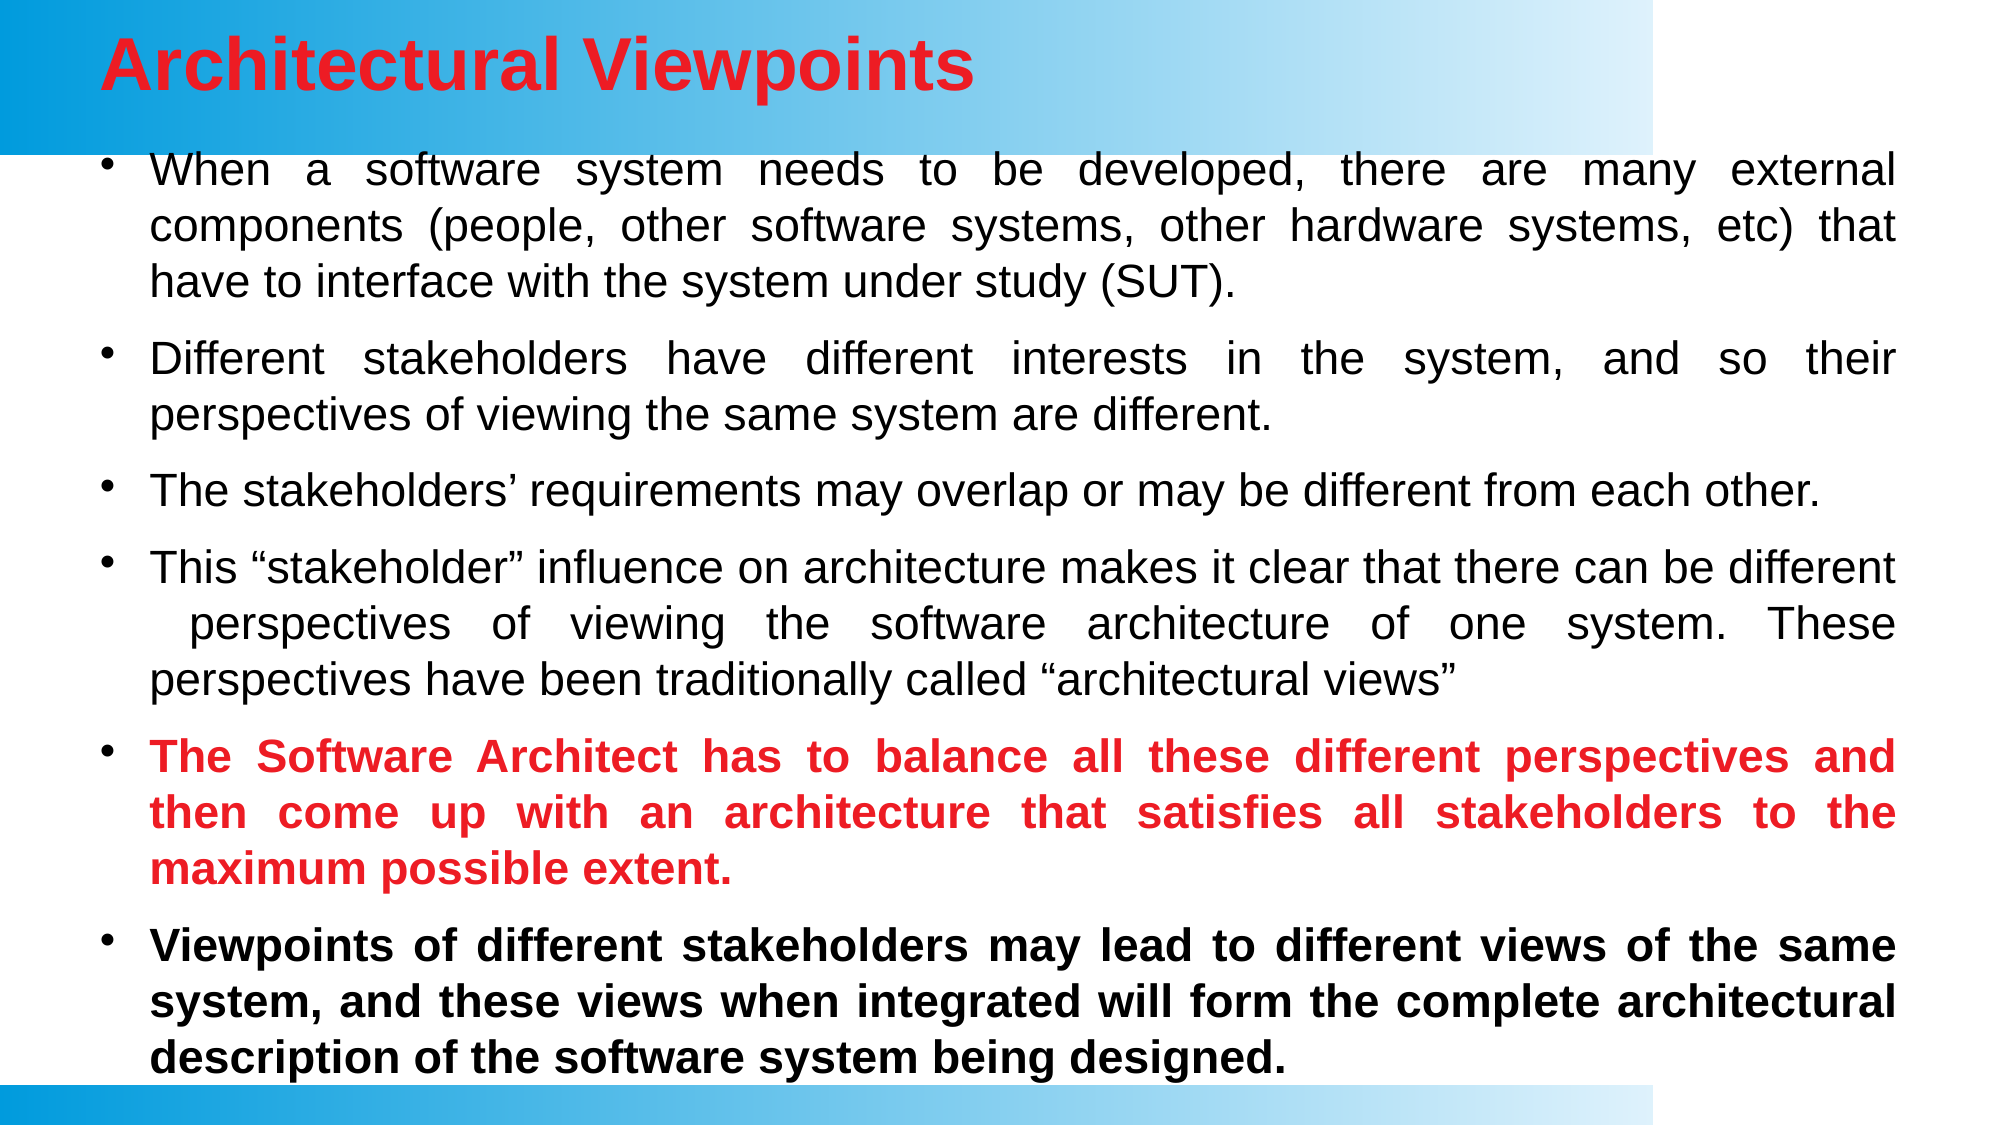

# Architectural Viewpoints
When a software system needs to be developed, there are many external components (people, other software systems, other hardware systems, etc) that have to interface with the system under study (SUT).
Different stakeholders have different interests in the system, and so their perspectives of viewing the same system are different.
The stakeholders’ requirements may overlap or may be different from each other.
This “stakeholder” influence on architecture makes it clear that there can be different perspectives of viewing the software architecture of one system. These perspectives have been traditionally called “architectural views”
The Software Architect has to balance all these different perspectives and then come up with an architecture that satisfies all stakeholders to the maximum possible extent.
Viewpoints of different stakeholders may lead to different views of the same system, and these views when integrated will form the complete architectural description of the software system being designed.